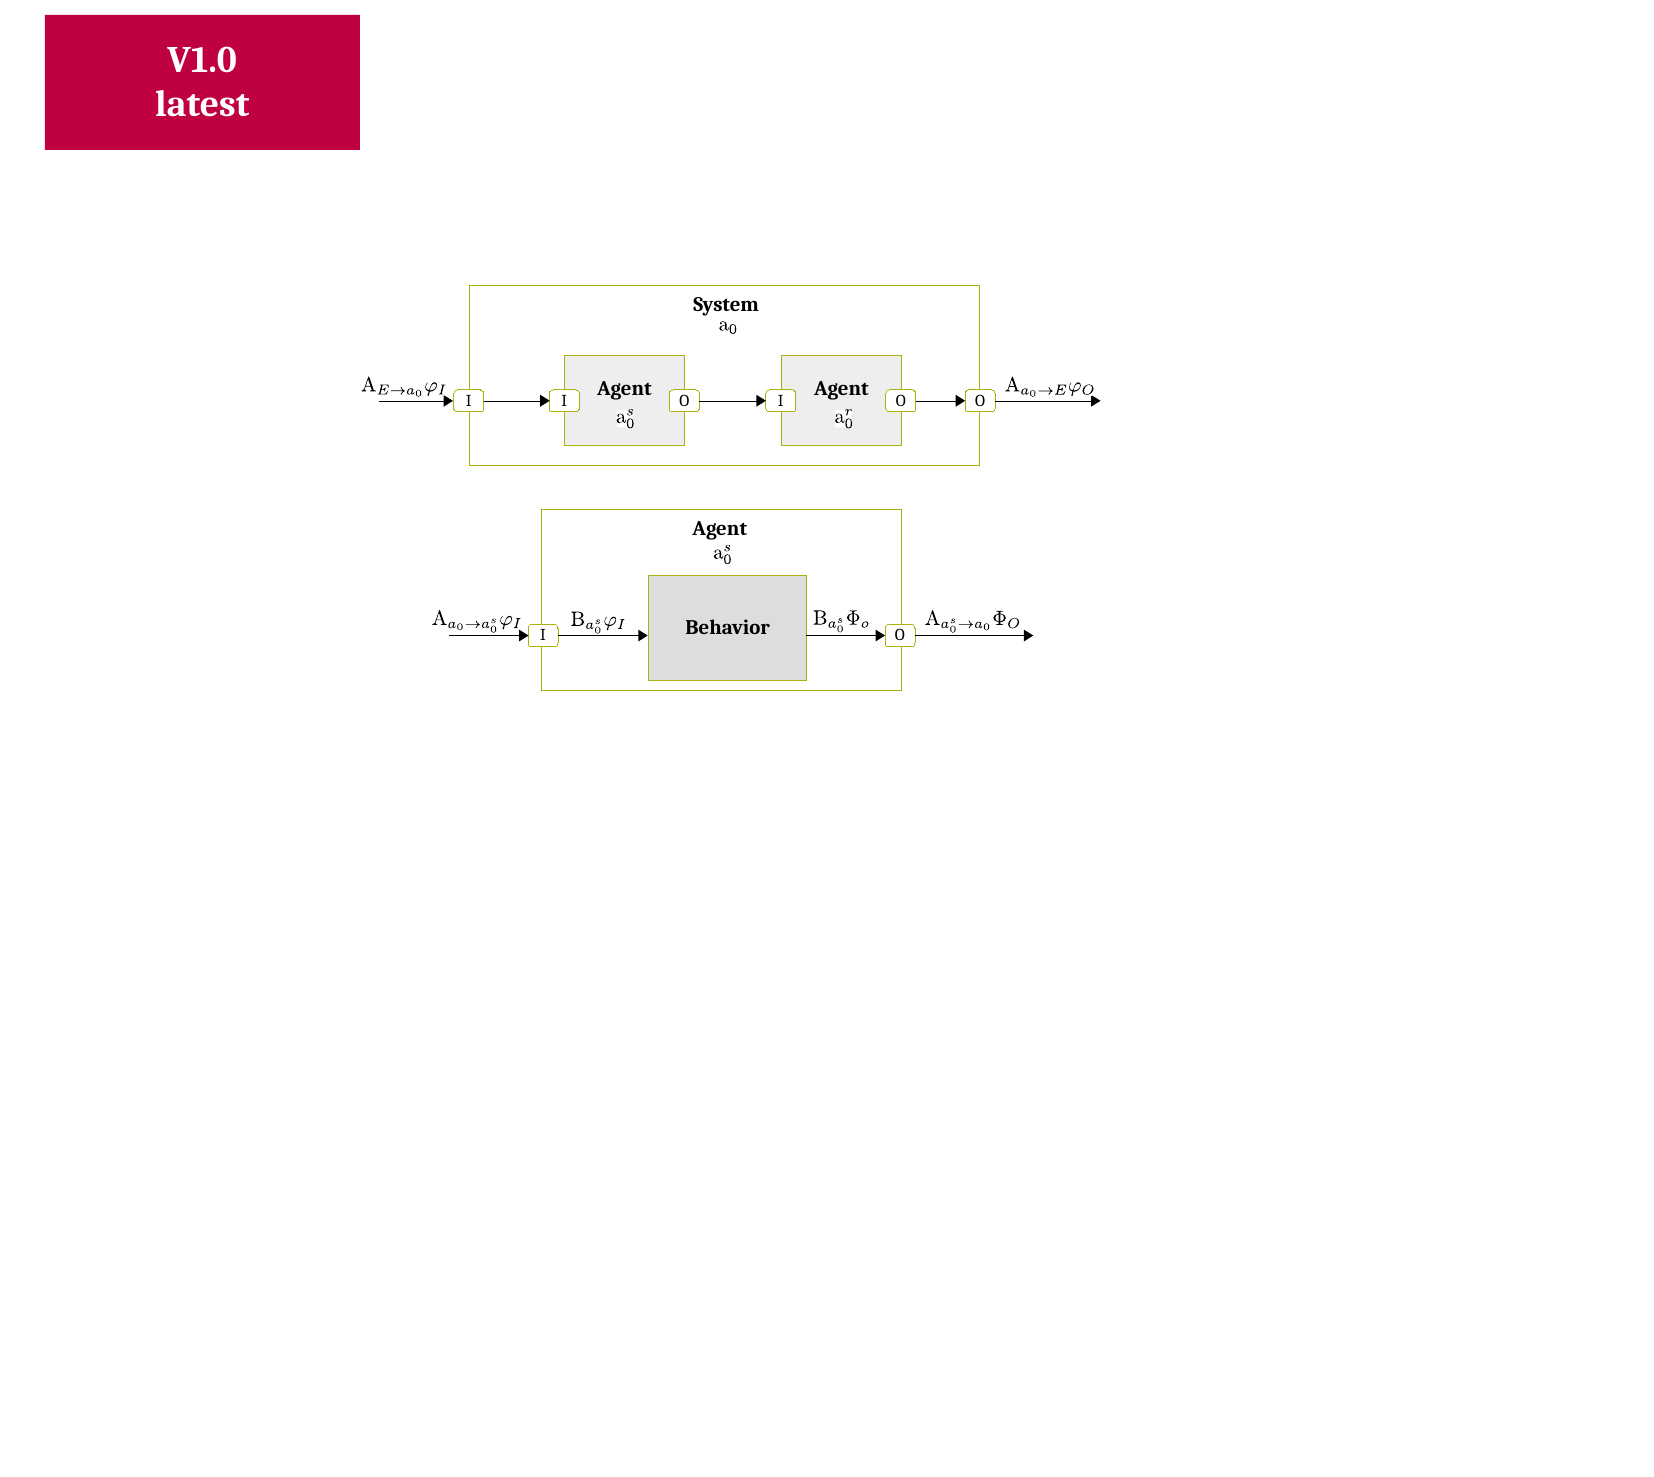

V1.0
latest
 System
Agent
I
O
Agent
I
I
O
O
Agent
Behavior
I
O